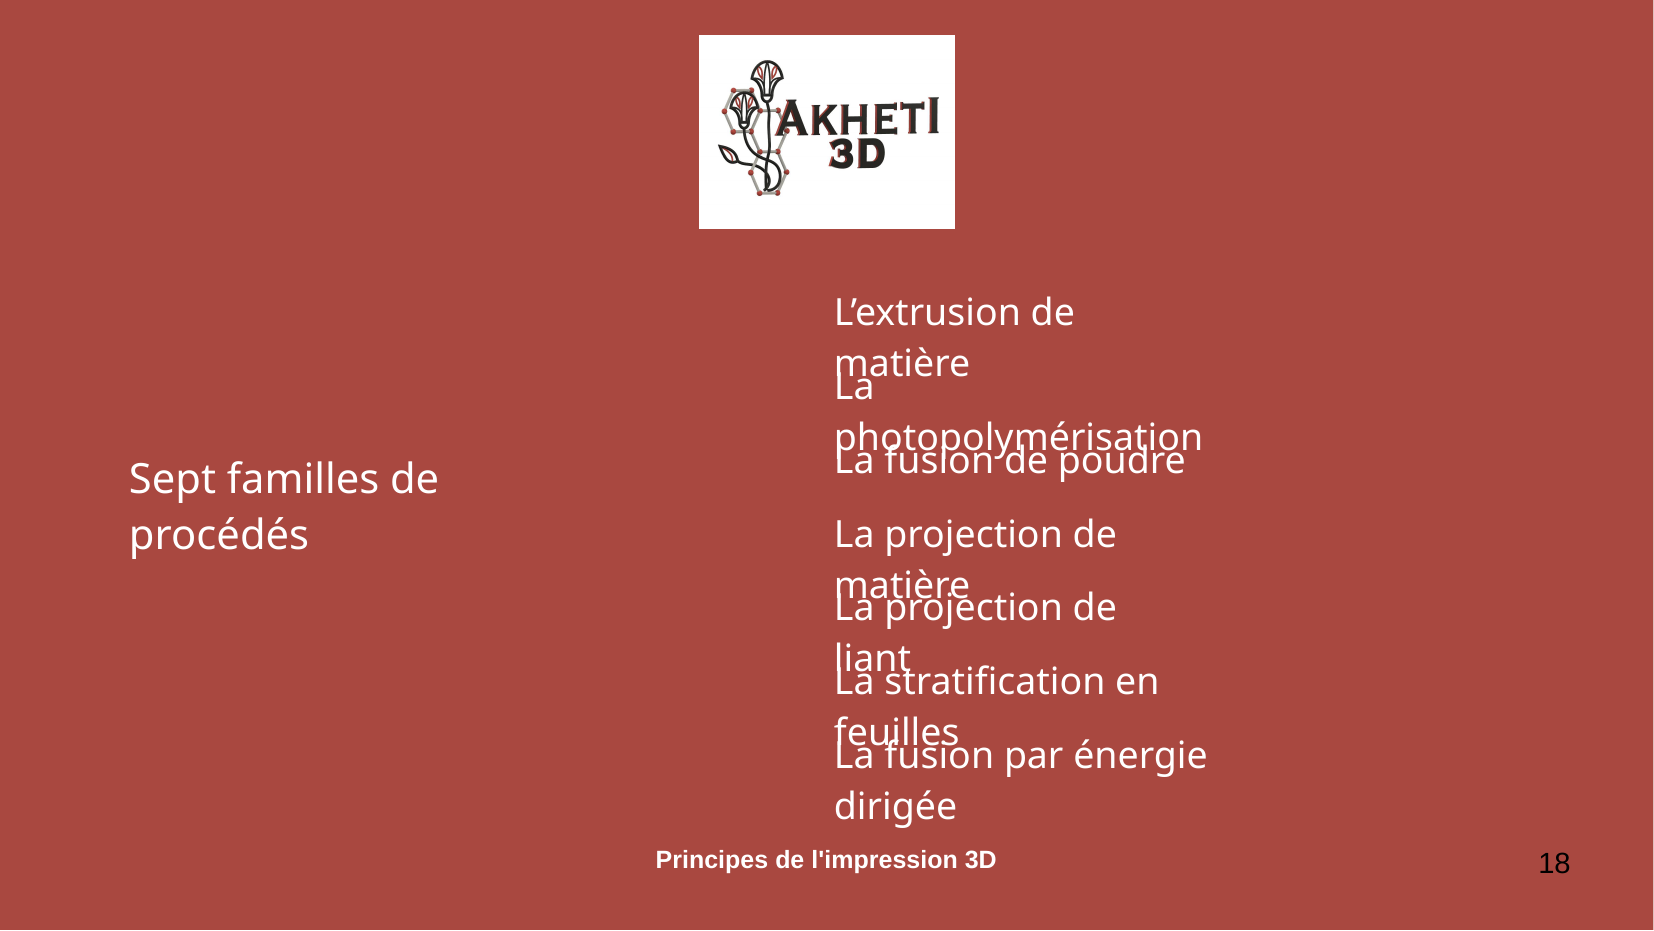

L’extrusion de matière
La photopolymérisation
La fusion de poudre
Sept familles de procédés
La projection de matière
La projection de liant
La stratification en feuilles
La fusion par énergie dirigée
Principes de l'impression 3D
18